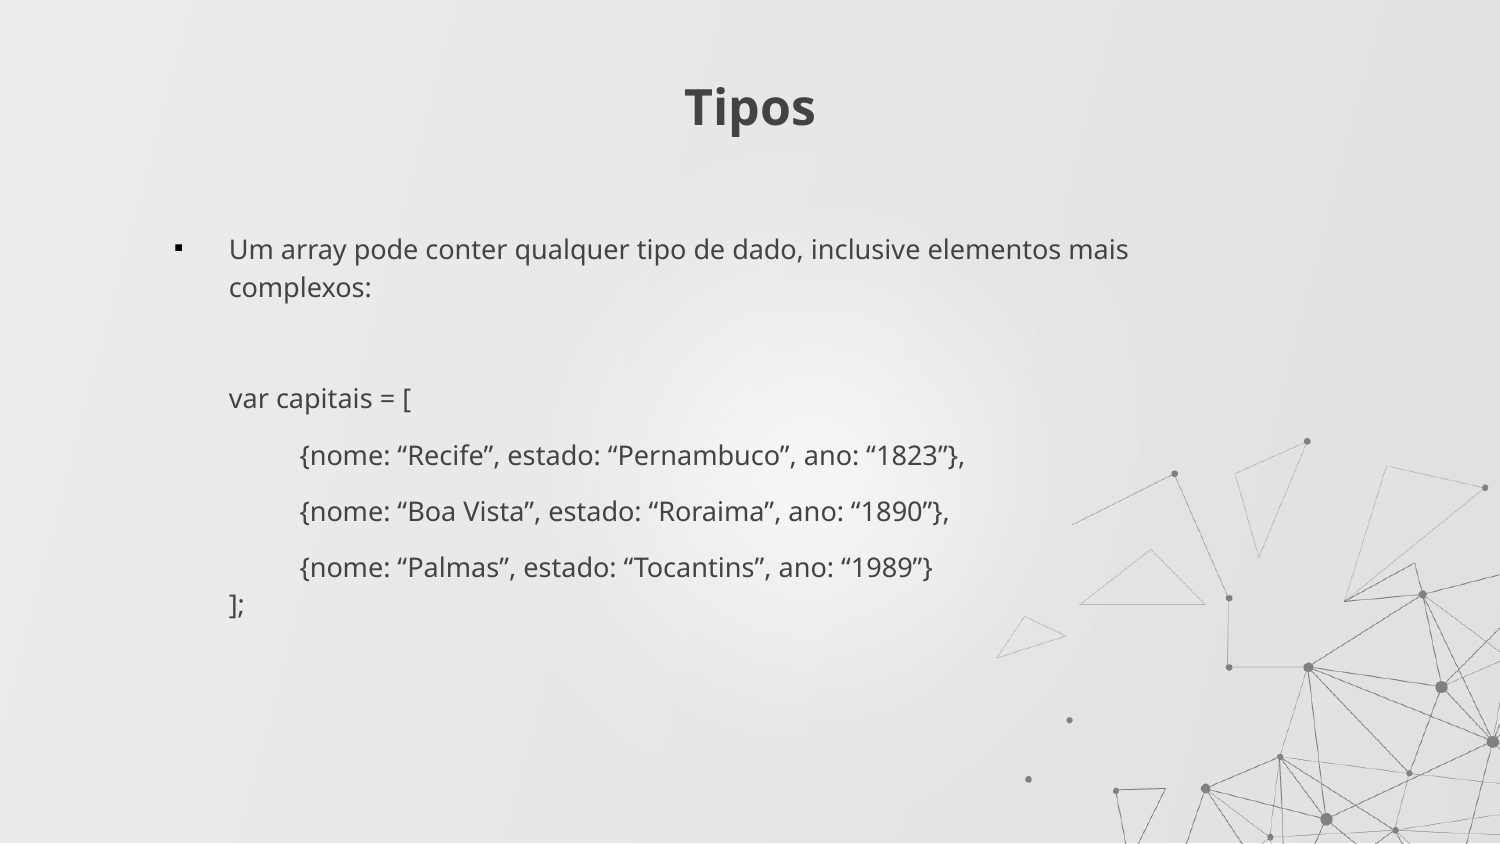

Tipos
# Um array pode conter qualquer tipo de dado, inclusive elementos mais complexos:
var capitais = [
{nome: “Recife”, estado: “Pernambuco”, ano: “1823”},
{nome: “Boa Vista”, estado: “Roraima”, ano: “1890”},
{nome: “Palmas”, estado: “Tocantins”, ano: “1989”}
];